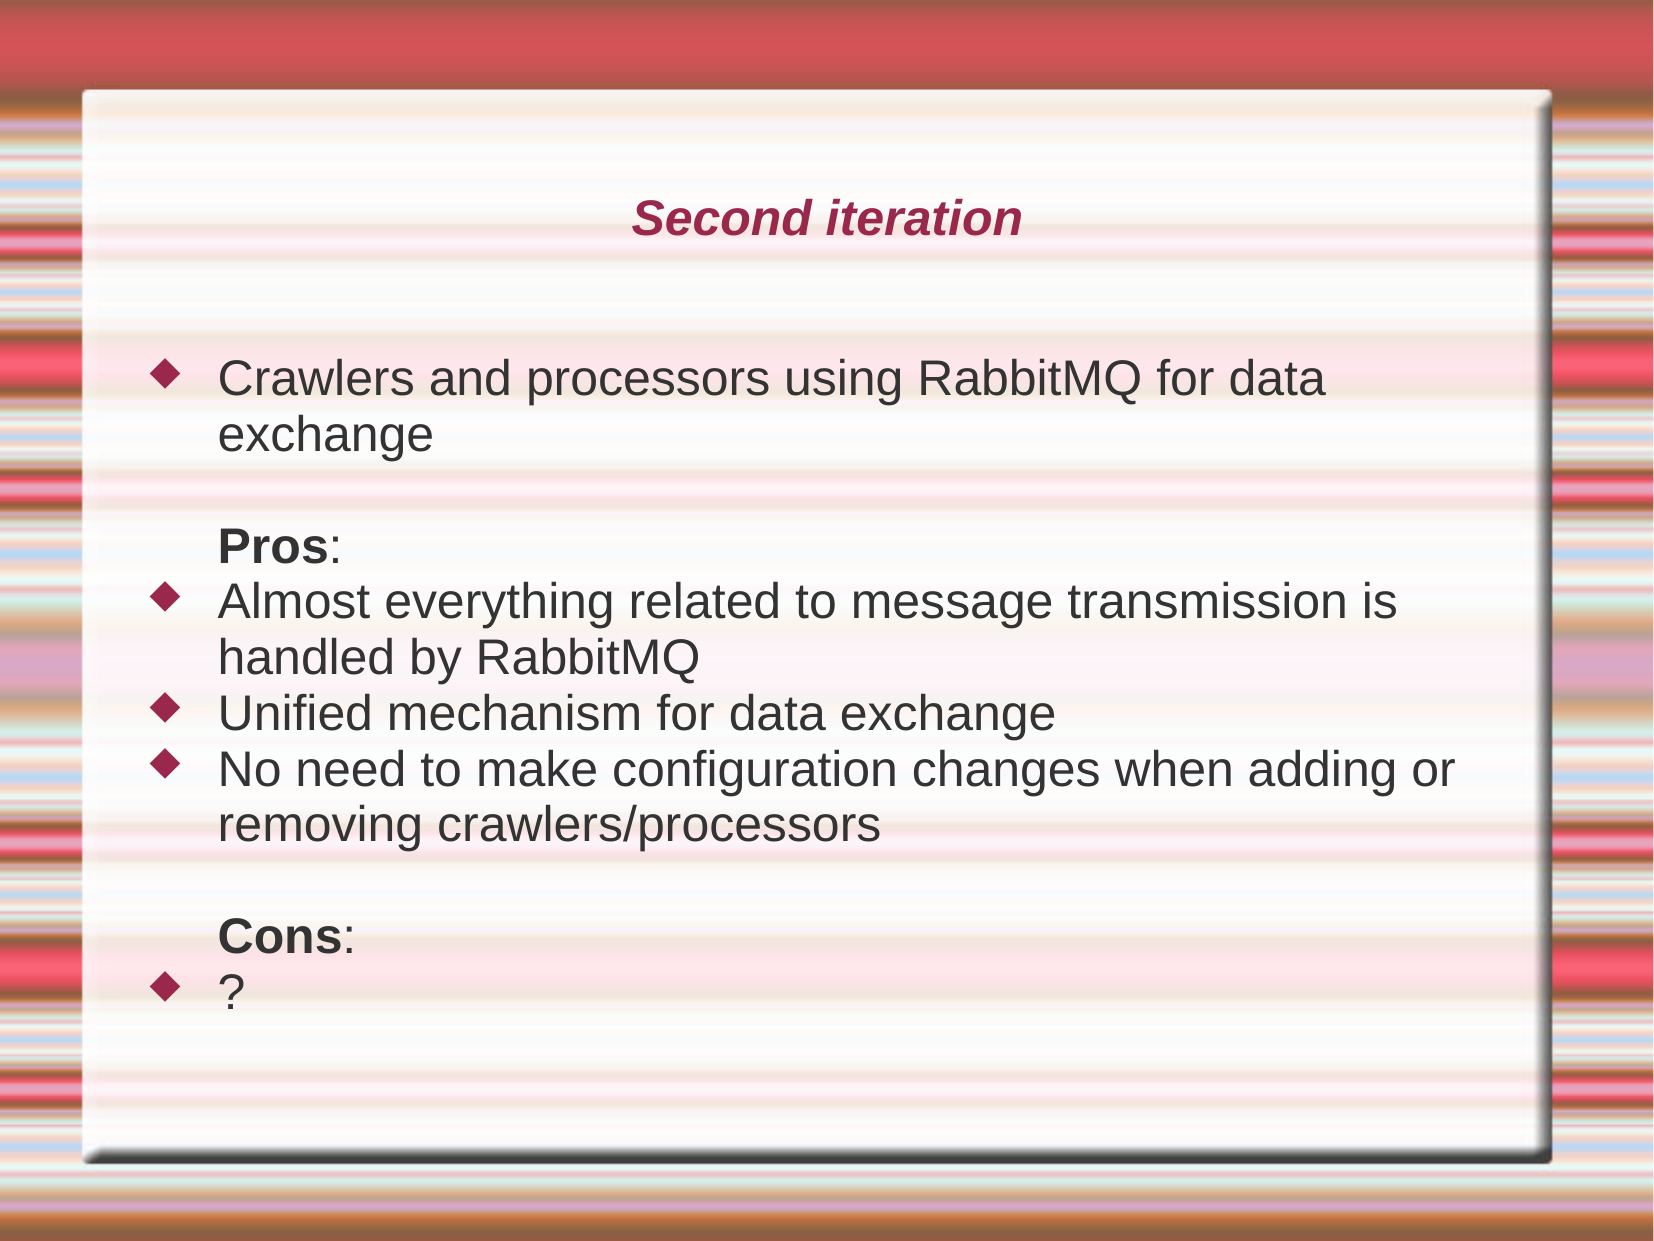

# Second iteration
Crawlers and processors using RabbitMQ for data exchange
Pros:
Almost everything related to message transmission is handled by RabbitMQ
Unified mechanism for data exchange
No need to make configuration changes when adding or removing crawlers/processors
Cons:
?